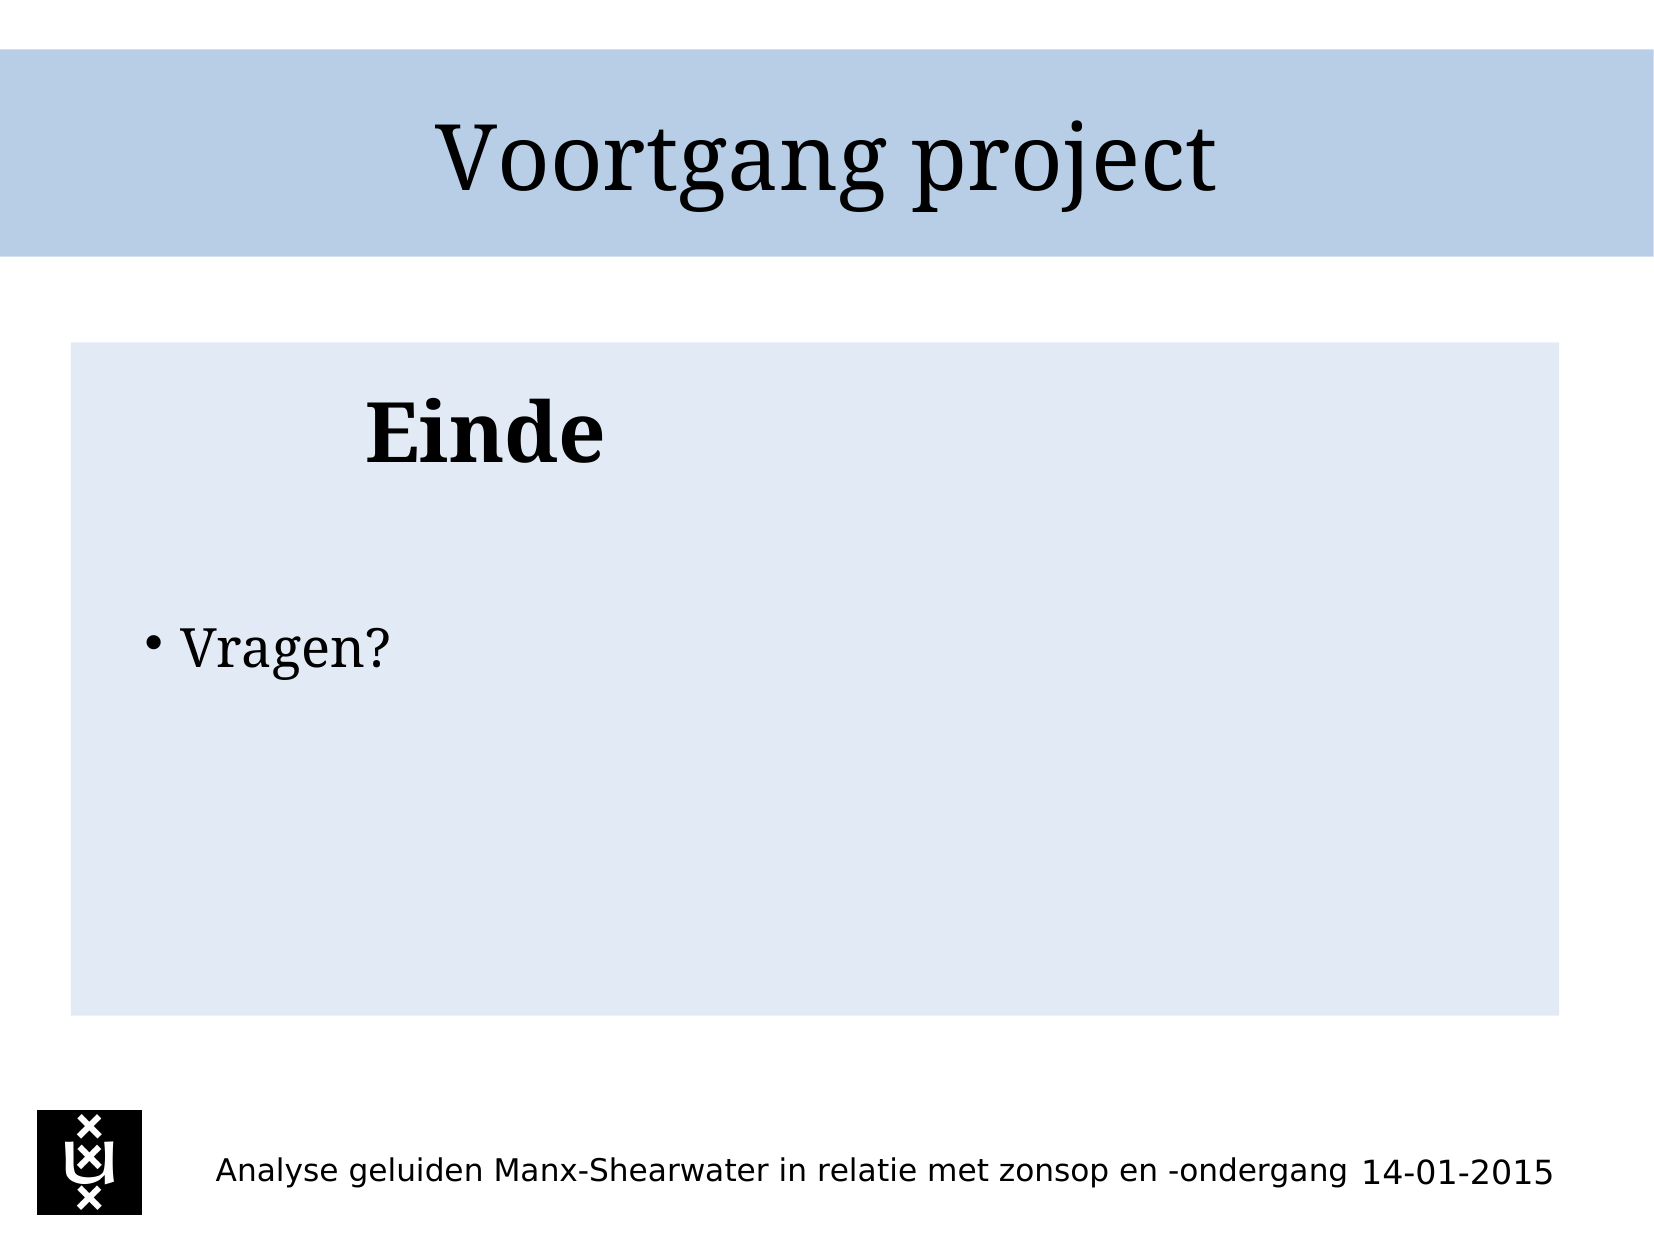

# Voortgang project
				Einde
Vragen?
Analyse geluiden Manx-Shearwater in relatie met zonsop en -ondergang
14-01-2015